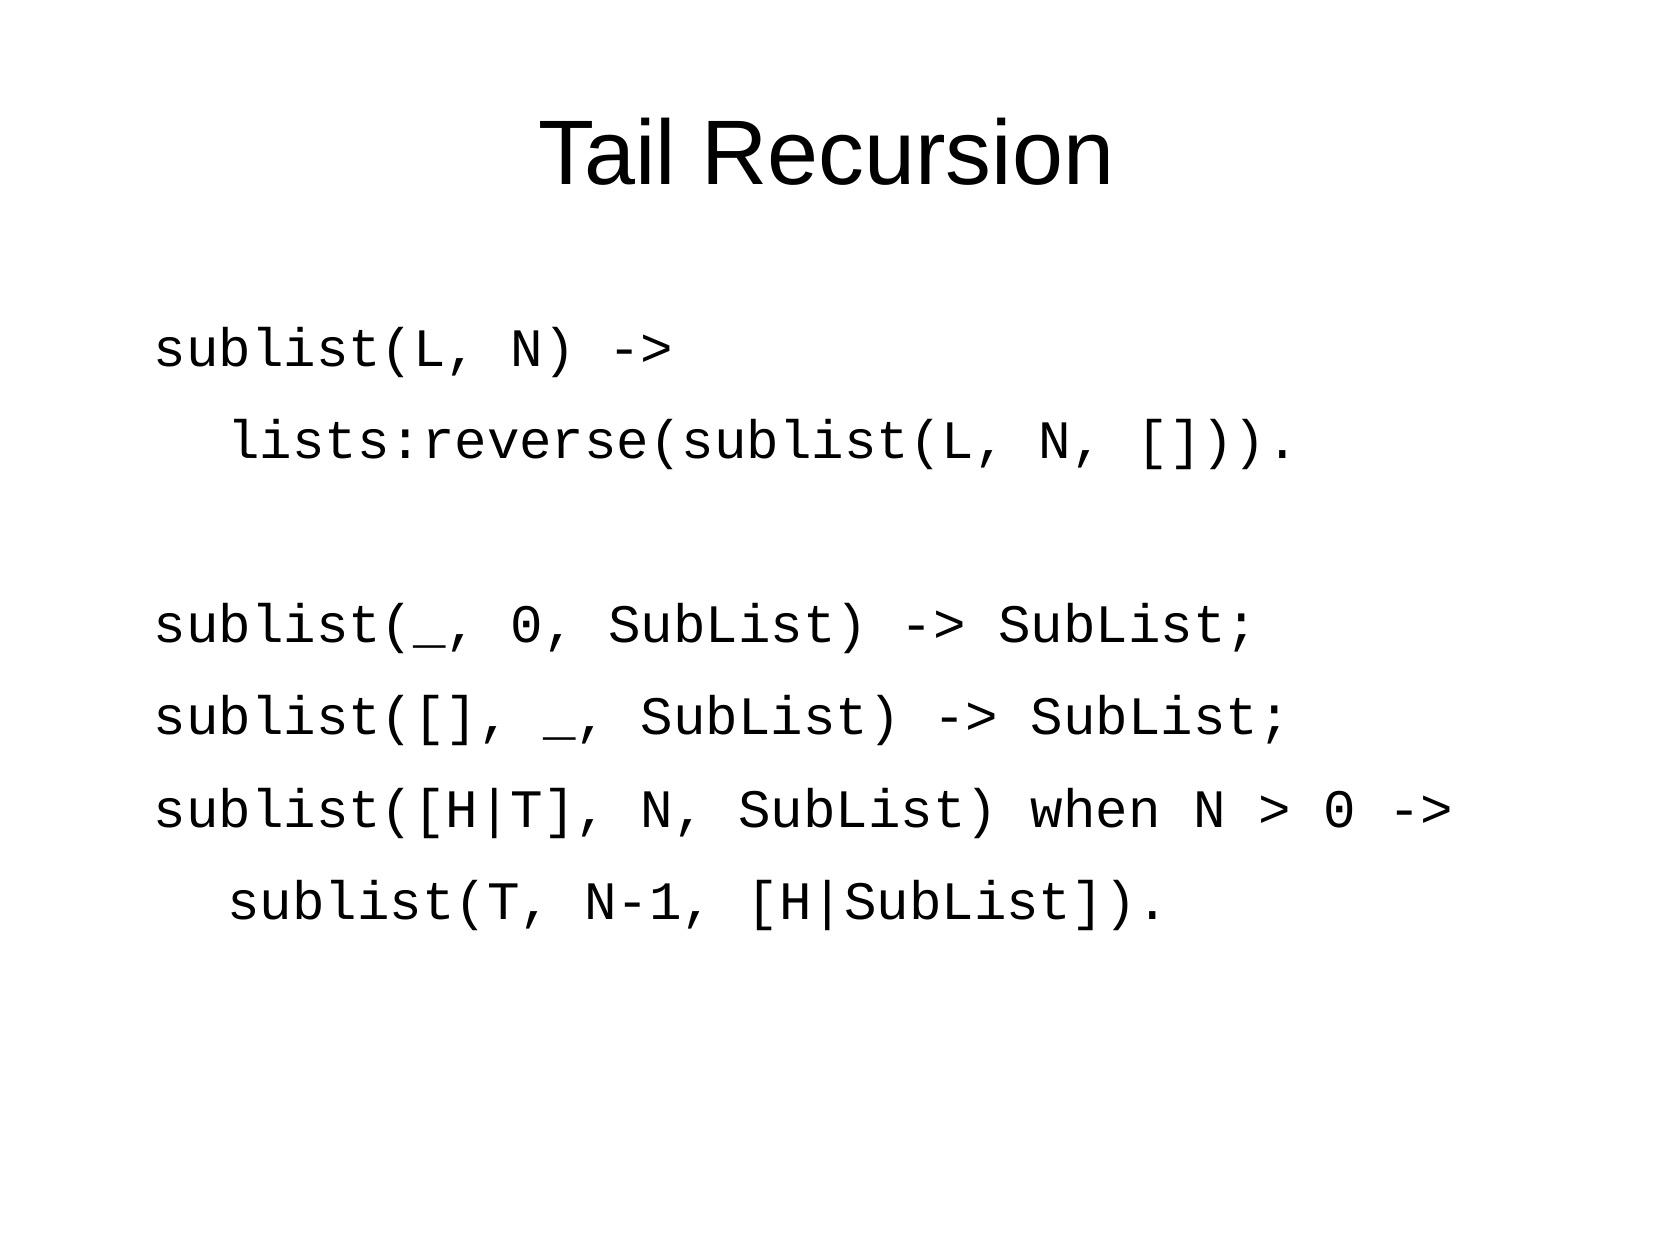

# Tail Recursion
sublist(L, N) ->
	lists:reverse(sublist(L, N, [])).
sublist(_, 0, SubList) -> SubList;
sublist([], _, SubList) -> SubList;
sublist([H|T], N, SubList) when N > 0 ->
	sublist(T, N-1, [H|SubList]).